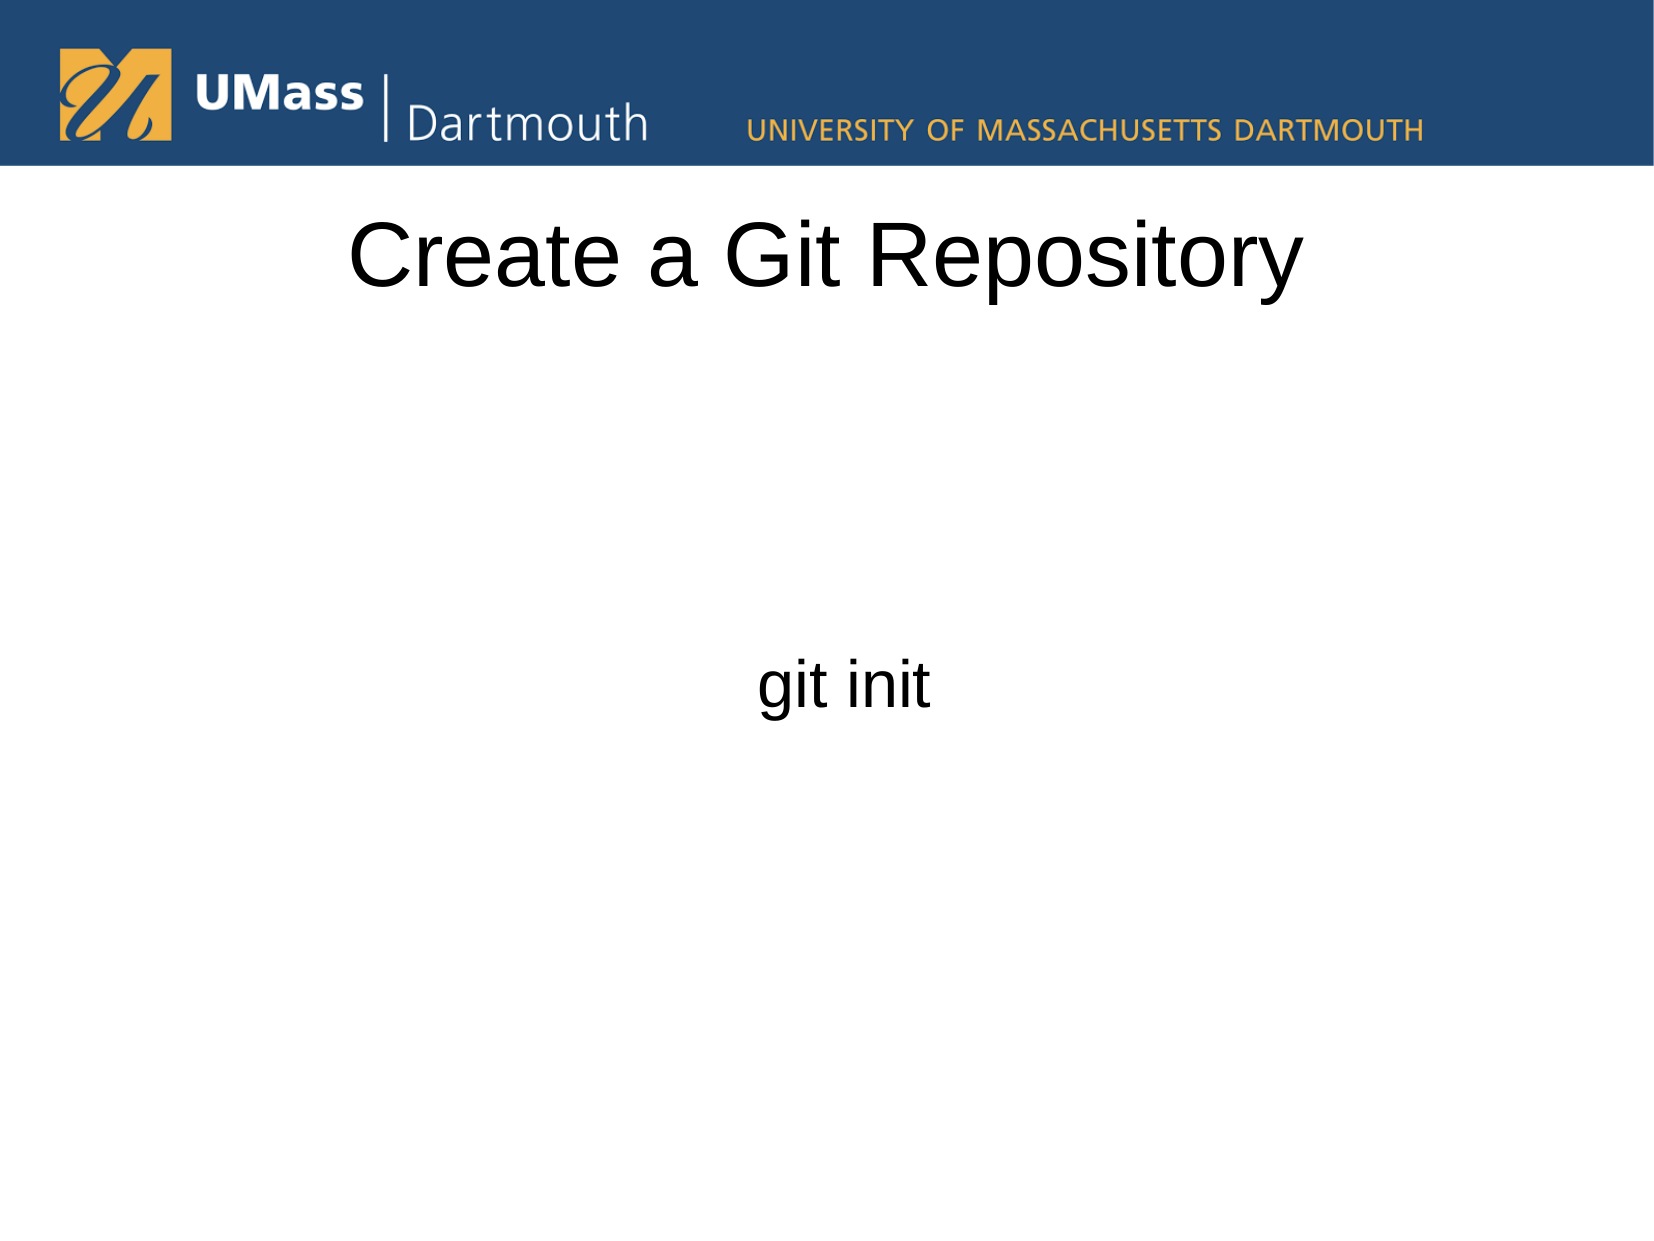

# Create a Git Repository
git init